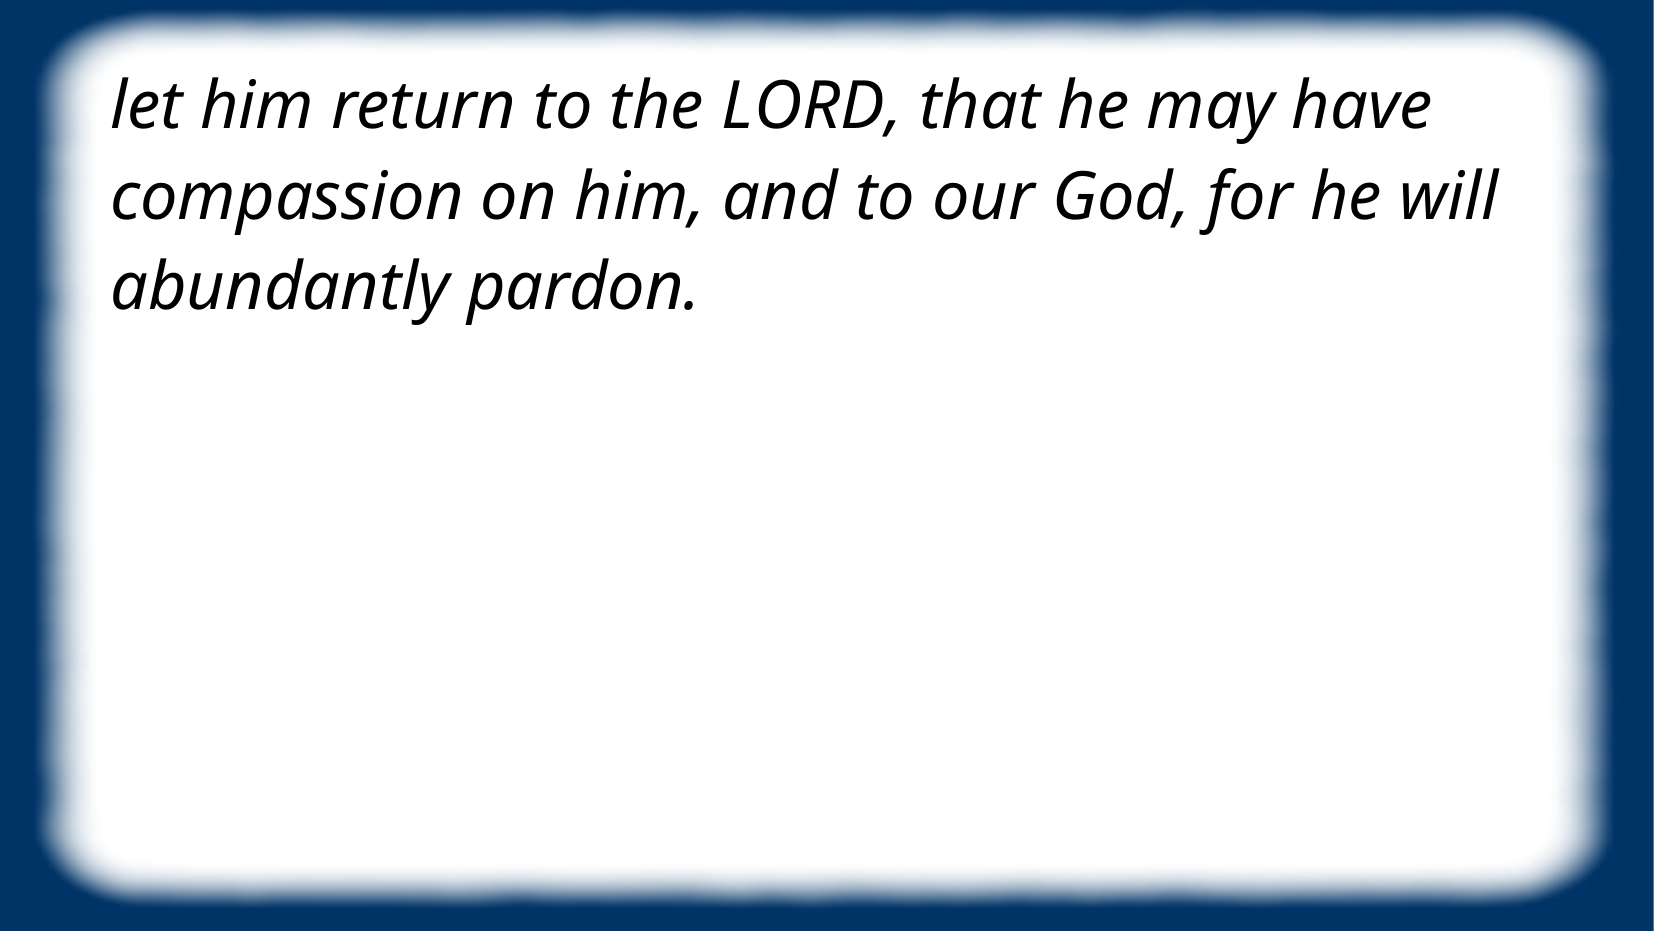

let him return to the LORD, that he may have compassion on him, and to our God, for he will abundantly pardon.